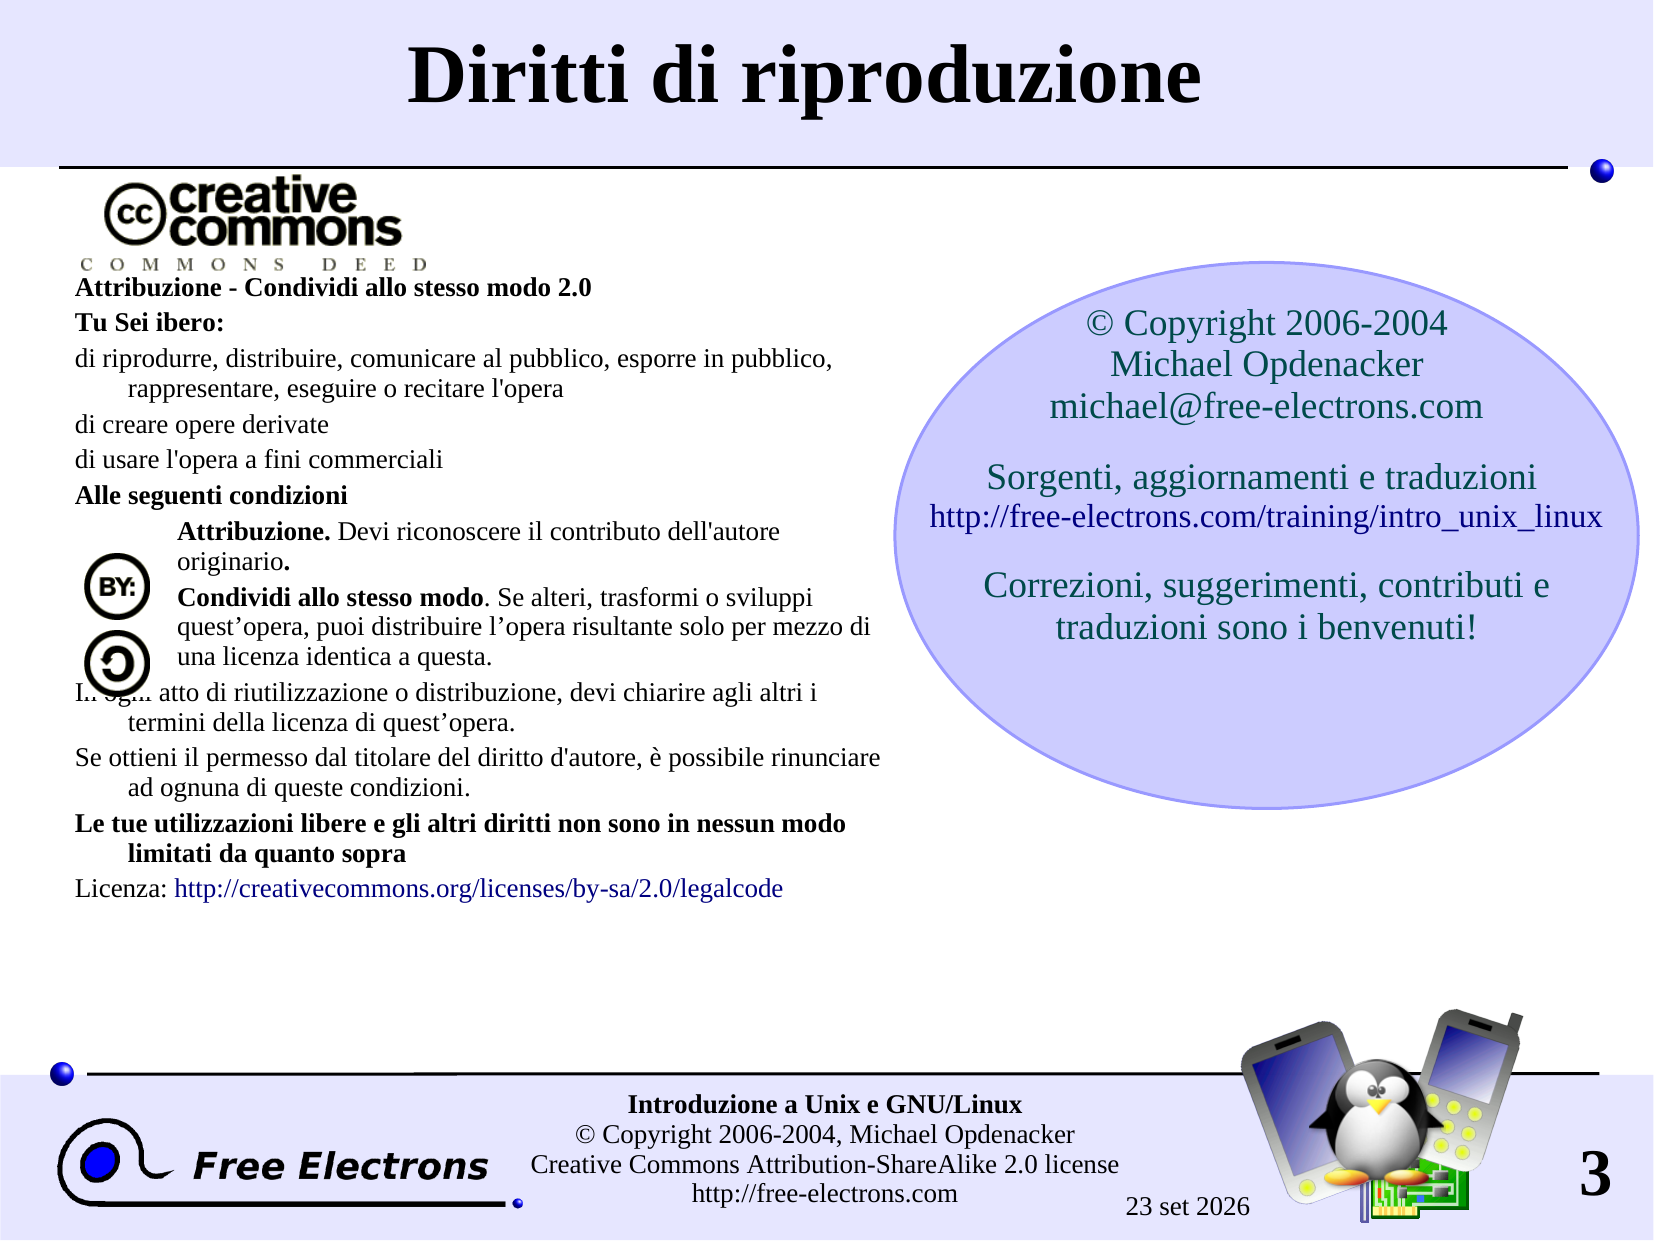

# Diritti di riproduzione
Attribuzione - Condividi allo stesso modo 2.0
Tu Sei ibero:
di riprodurre, distribuire, comunicare al pubblico, esporre in pubblico, rappresentare, eseguire o recitare l'opera
di creare opere derivate
di usare l'opera a fini commerciali
Alle seguenti condizioni
Attribuzione. Devi riconoscere il contributo dell'autore originario.
Condividi allo stesso modo. Se alteri, trasformi o sviluppi quest’opera, puoi distribuire l’opera risultante solo per mezzo di una licenza identica a questa.
In ogni atto di riutilizzazione o distribuzione, devi chiarire agli altri i termini della licenza di quest’opera.
Se ottieni il permesso dal titolare del diritto d'autore, è possibile rinunciare ad ognuna di queste condizioni.
Le tue utilizzazioni libere e gli altri diritti non sono in nessun modo limitati da quanto sopra
Licenza: http://creativecommons.org/licenses/by-sa/2.0/legalcode
© Copyright 2006-2004
Michael Opdenacker
michael@free-electrons.com
Sorgenti, aggiornamenti e traduzioni http://free-electrons.com/training/intro_unix_linux
Correzioni, suggerimenti, contributi e traduzioni sono i benvenuti!